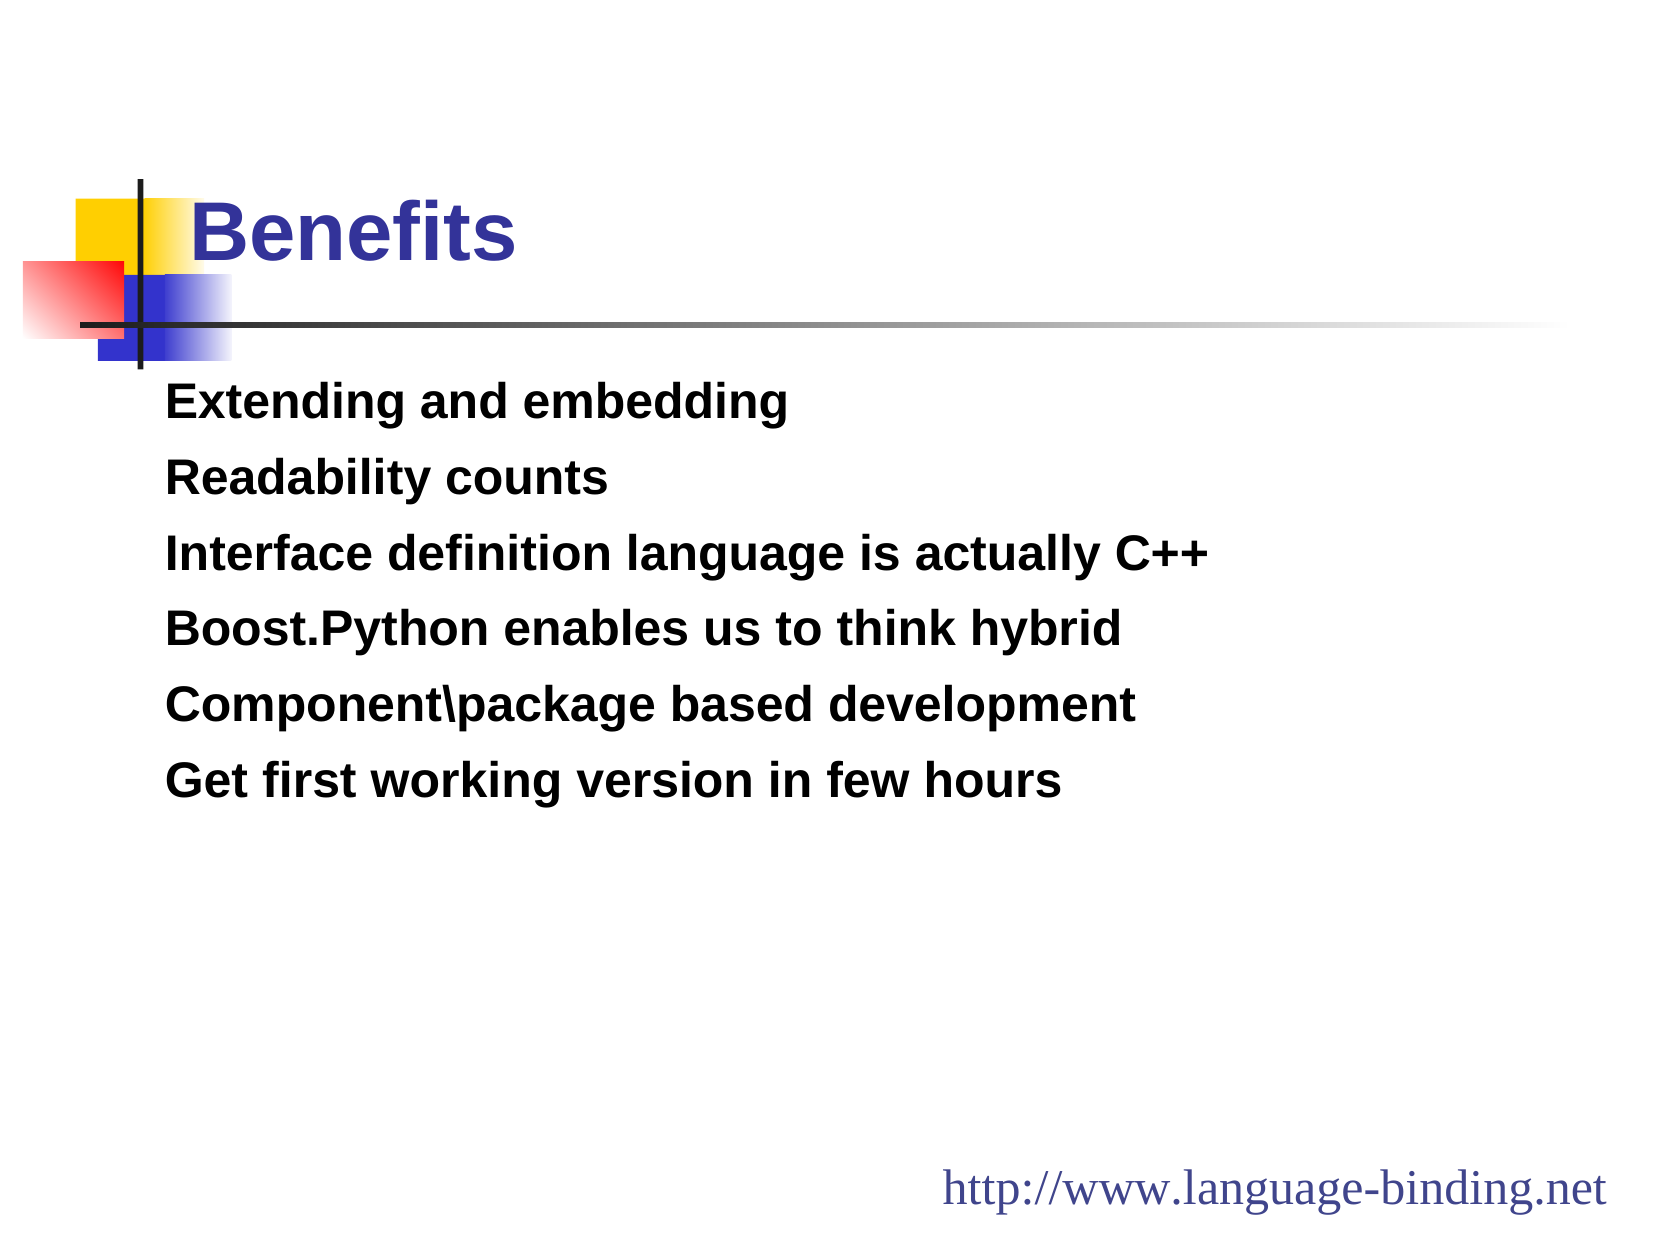

# Benefits
Extending and embedding
Readability counts
Interface definition language is actually C++
Boost.Python enables us to think hybrid
Component\package based development
Get first working version in few hours
http://www.language-binding.net